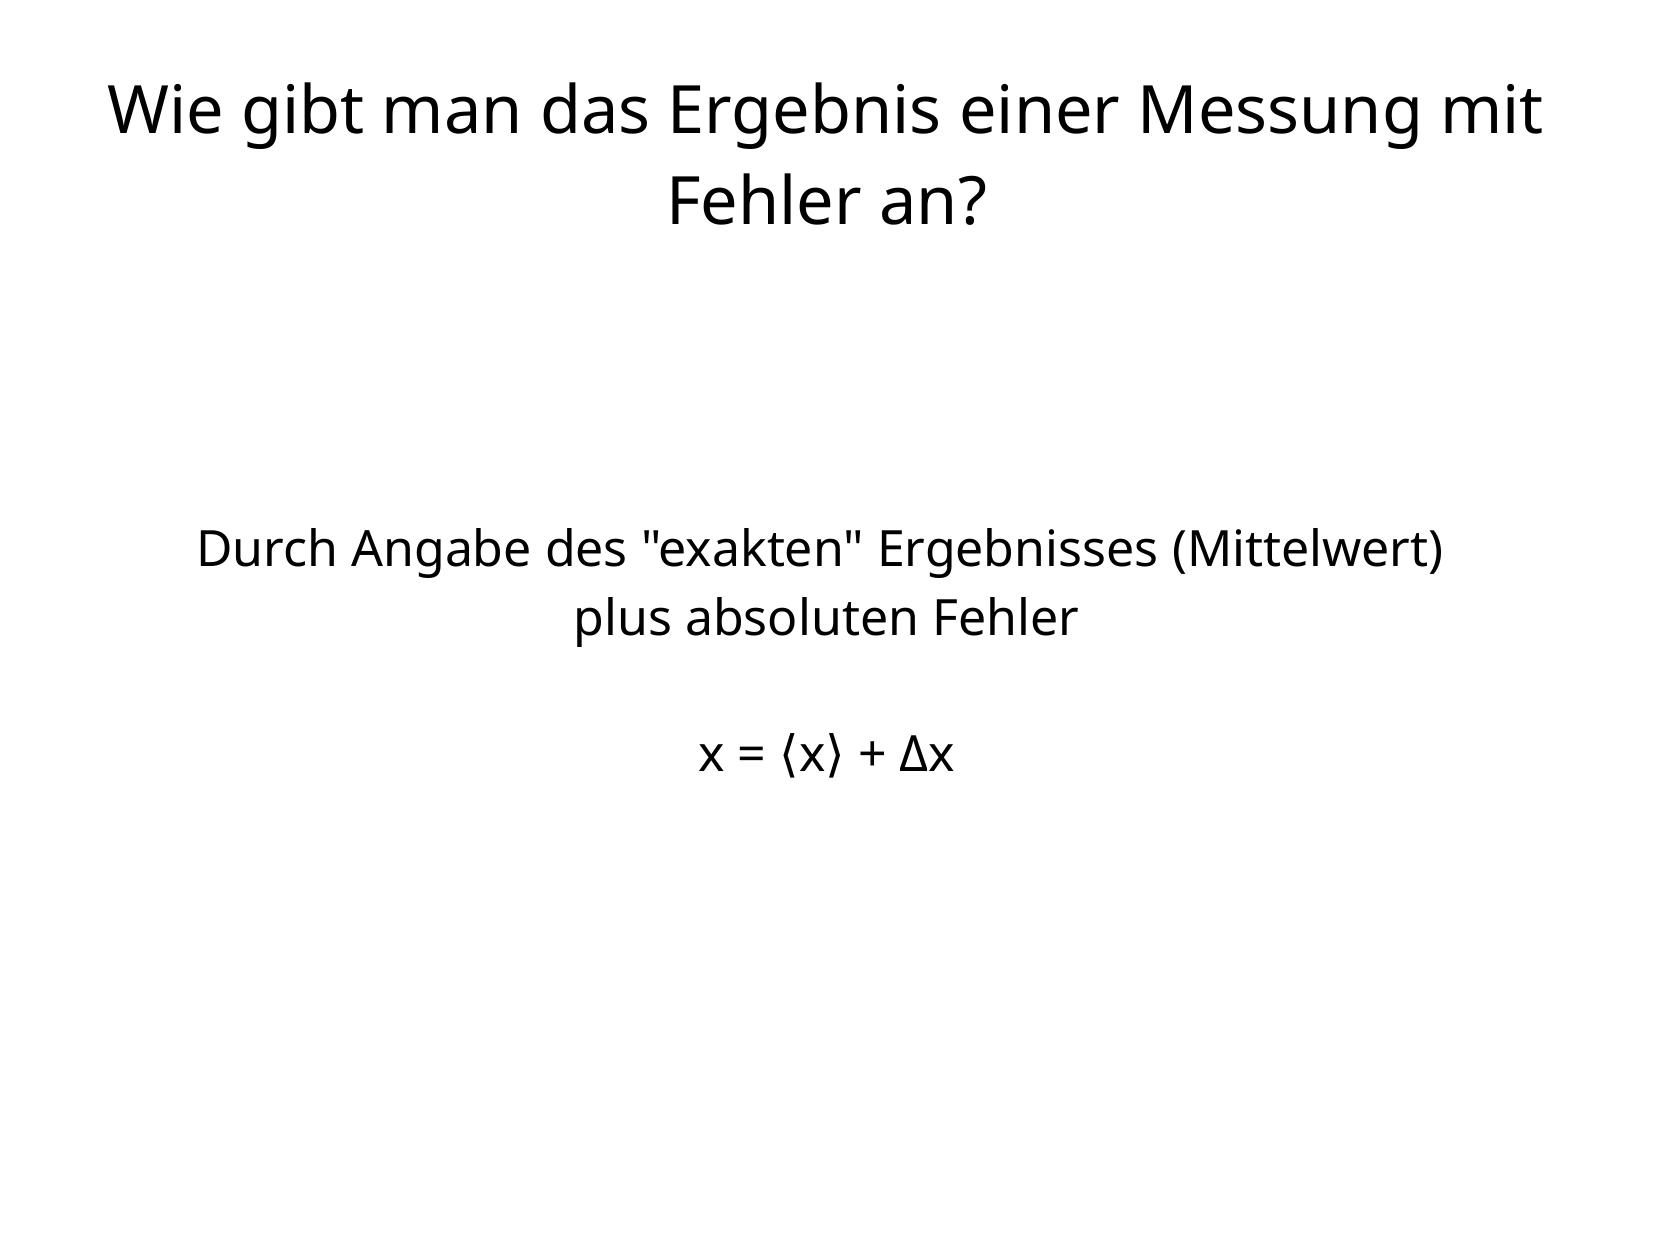

# Wie gibt man das Ergebnis einer Messung mit Fehler an?
Durch Angabe des "exakten" Ergebnisses (Mittelwert)
plus absoluten Fehler
x = ⟨x⟩ + Δx